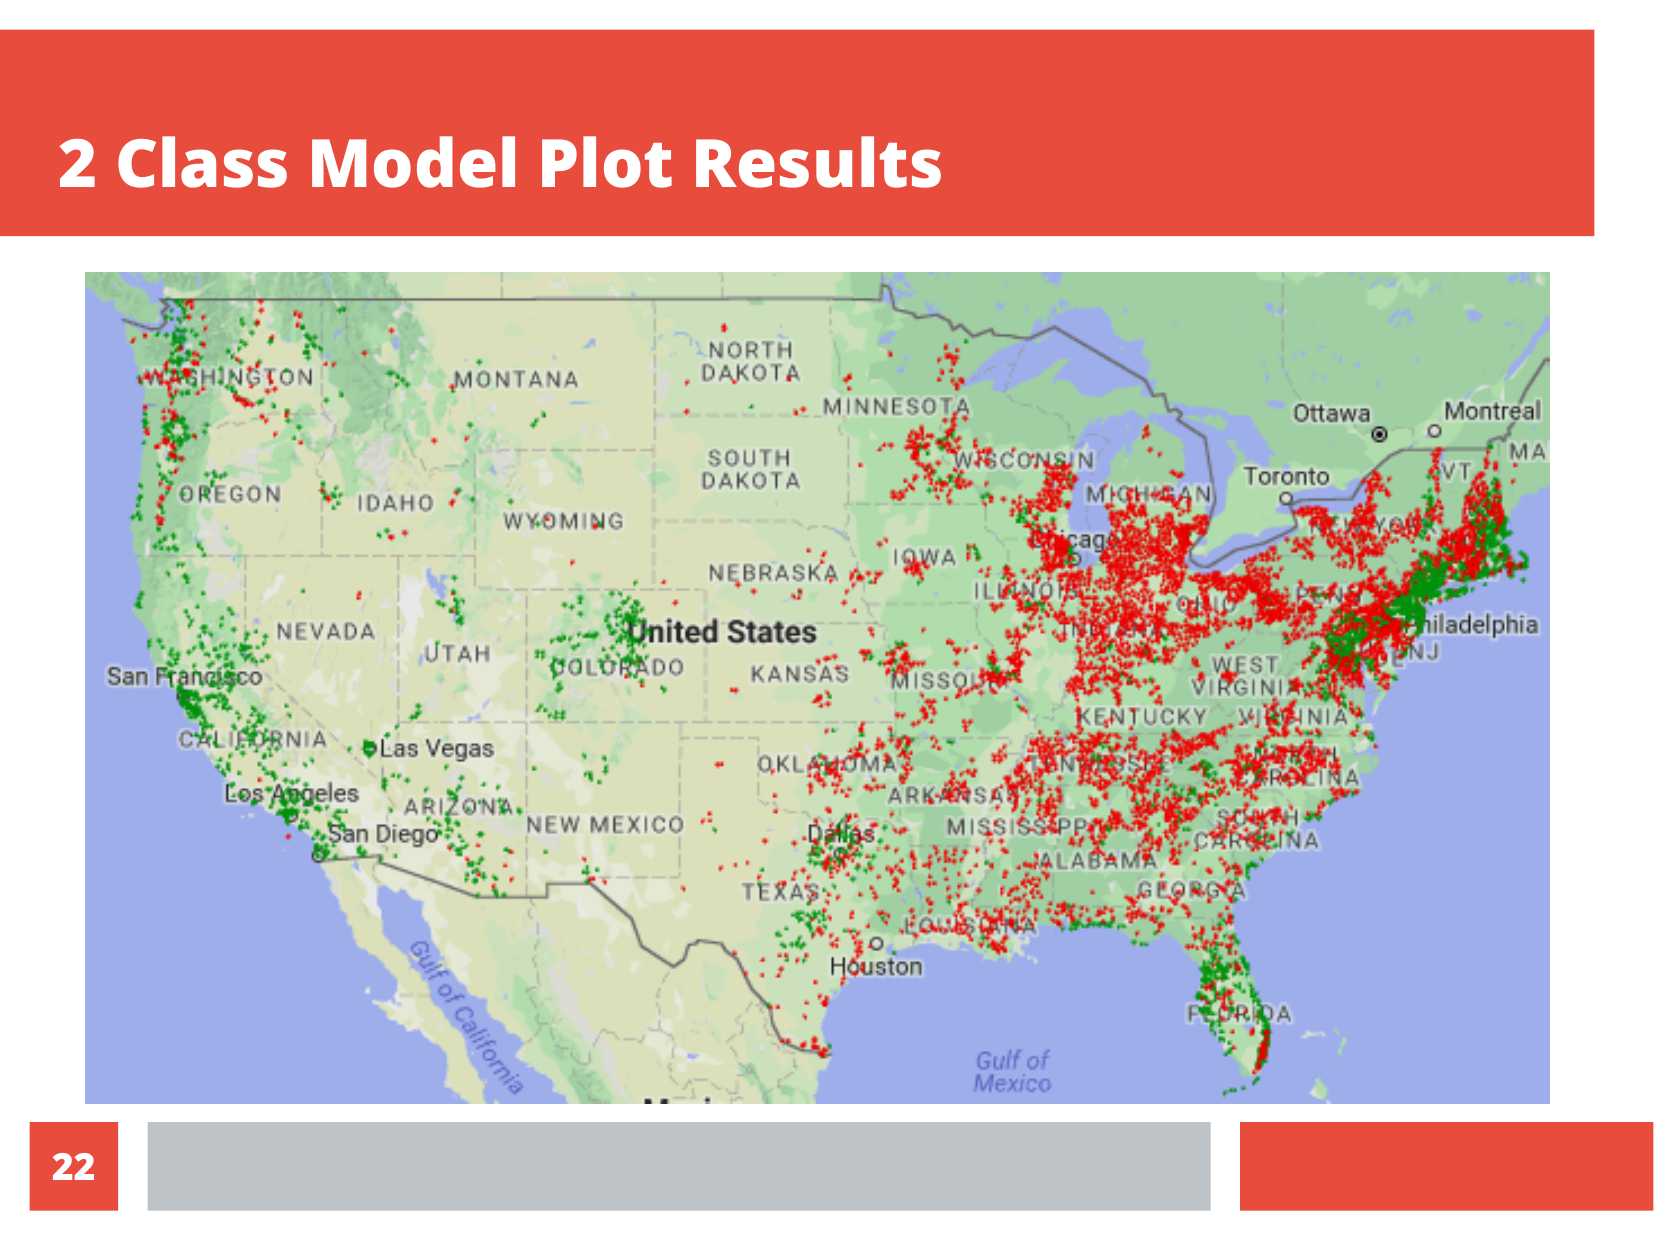

# 2 Class Model Plot Results
22